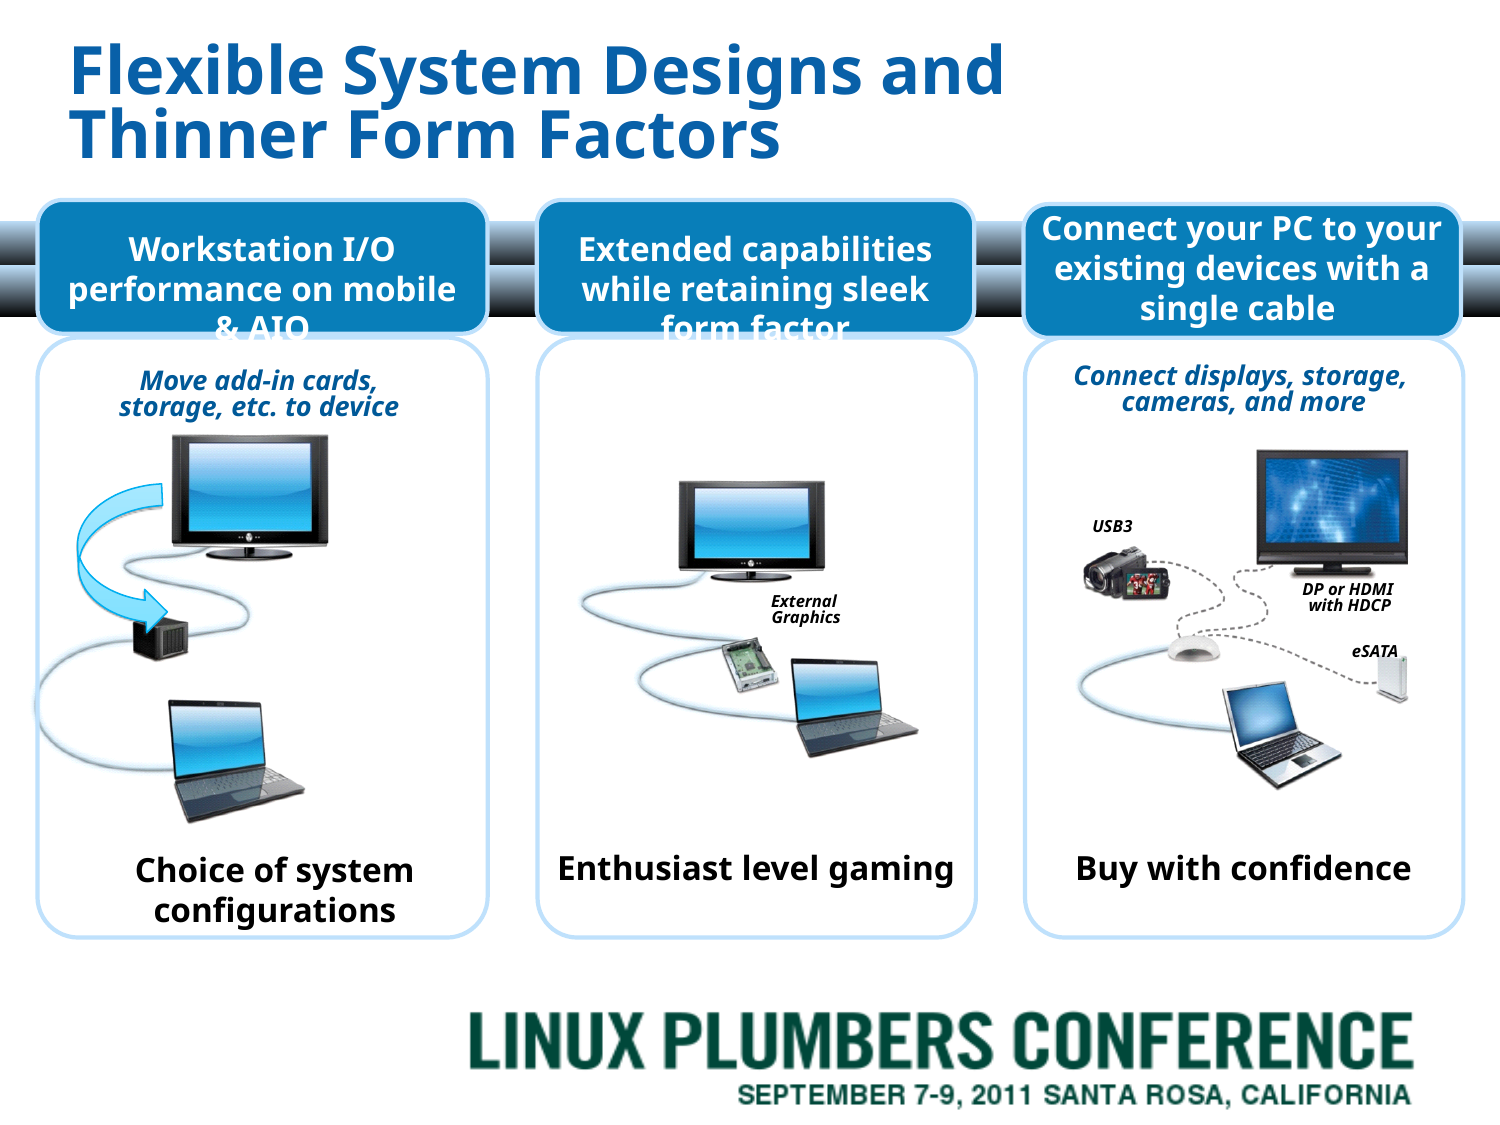

Flexible System Designs and Thinner Form Factors
Connect your PC to your
existing devices with a single cable
Workstation I/O performance on mobile & AIO
Extended capabilities while retaining sleek form factor
Connect displays, storage,
cameras, and more
Move add-in cards,
storage, etc. to device
USB3
DP or HDMI
with HDCP
External
Graphics
eSATA
Enthusiast level gaming
Buy with confidence
Choice of system configurations